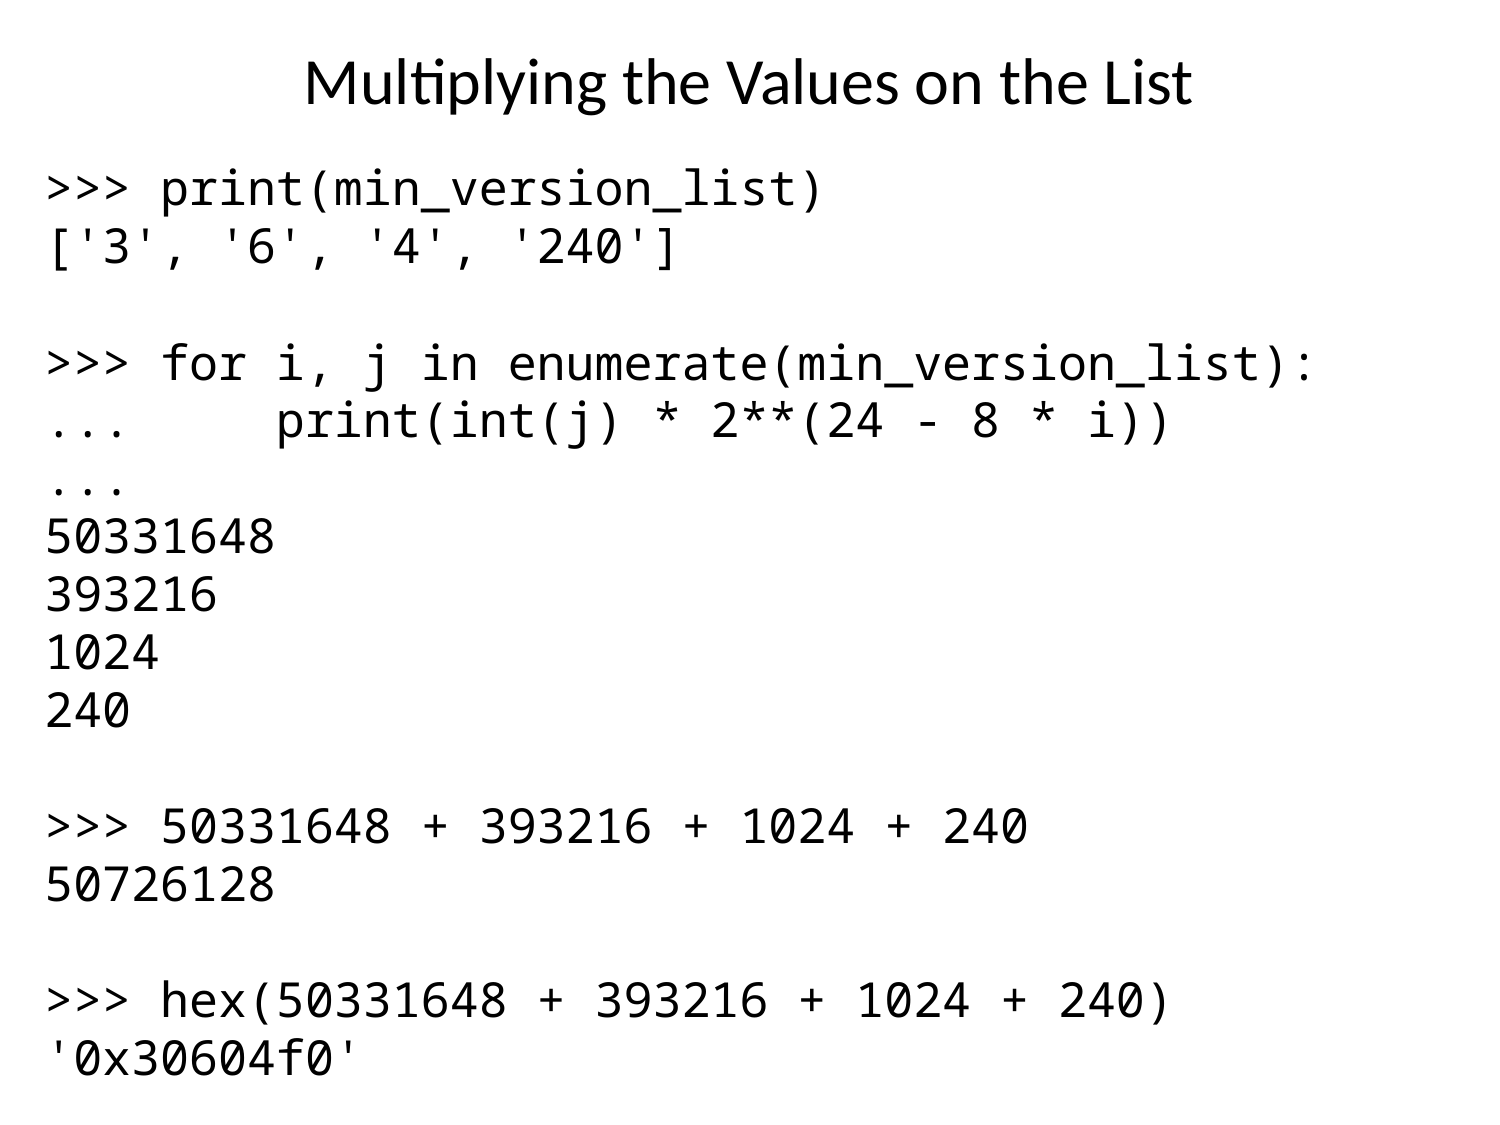

# Multiplying the Values on the List
>>> print(min_version_list)
['3', '6', '4', '240']
>>> for i, j in enumerate(min_version_list):
... print(int(j) * 2**(24 - 8 * i))
...
50331648
393216
1024
240
>>> 50331648 + 393216 + 1024 + 240
50726128
>>> hex(50331648 + 393216 + 1024 + 240)
'0x30604f0'